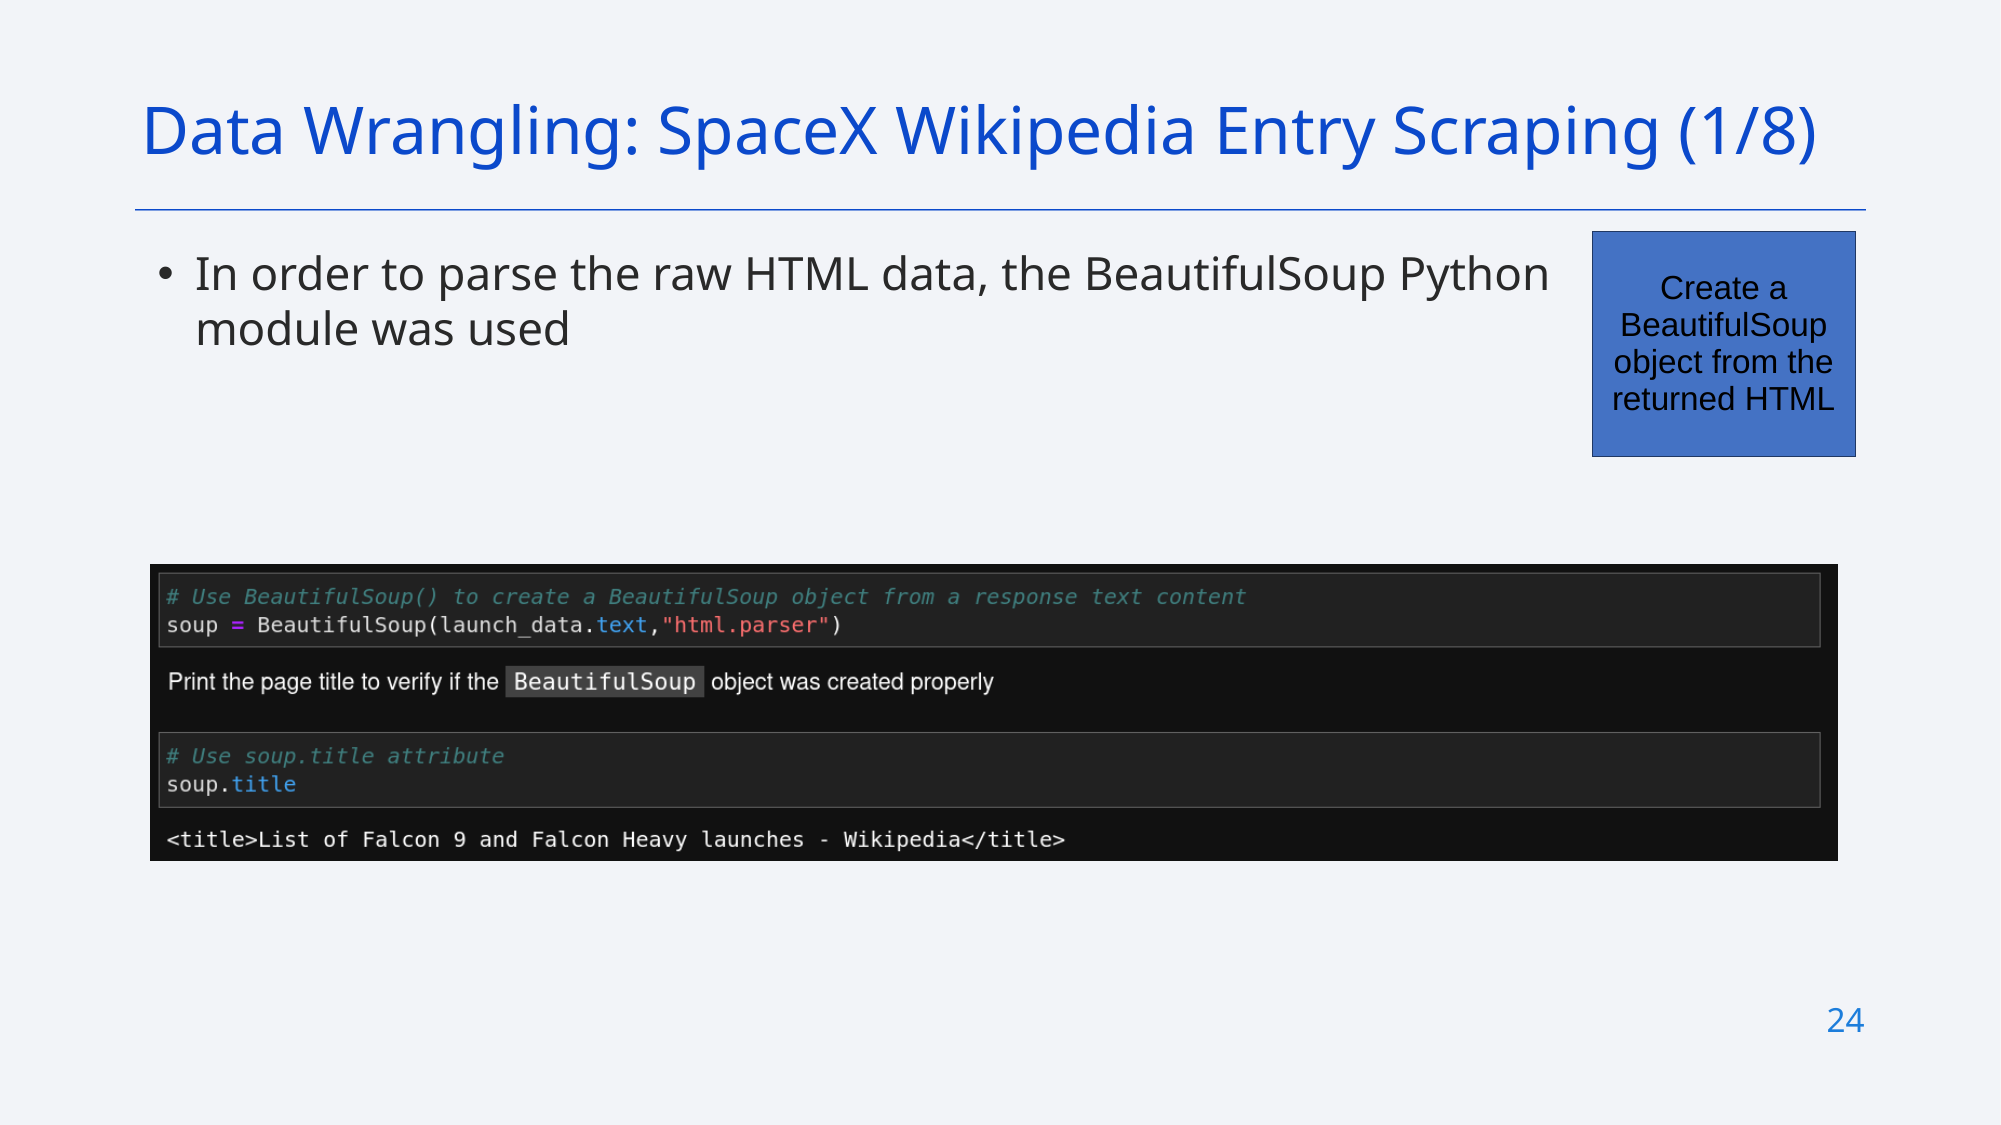

Data Wrangling: SpaceX Wikipedia Entry Scraping (1/8)
Create a BeautifulSoup object from the returned HTML
# In order to parse the raw HTML data, the BeautifulSoup Python module was used
24